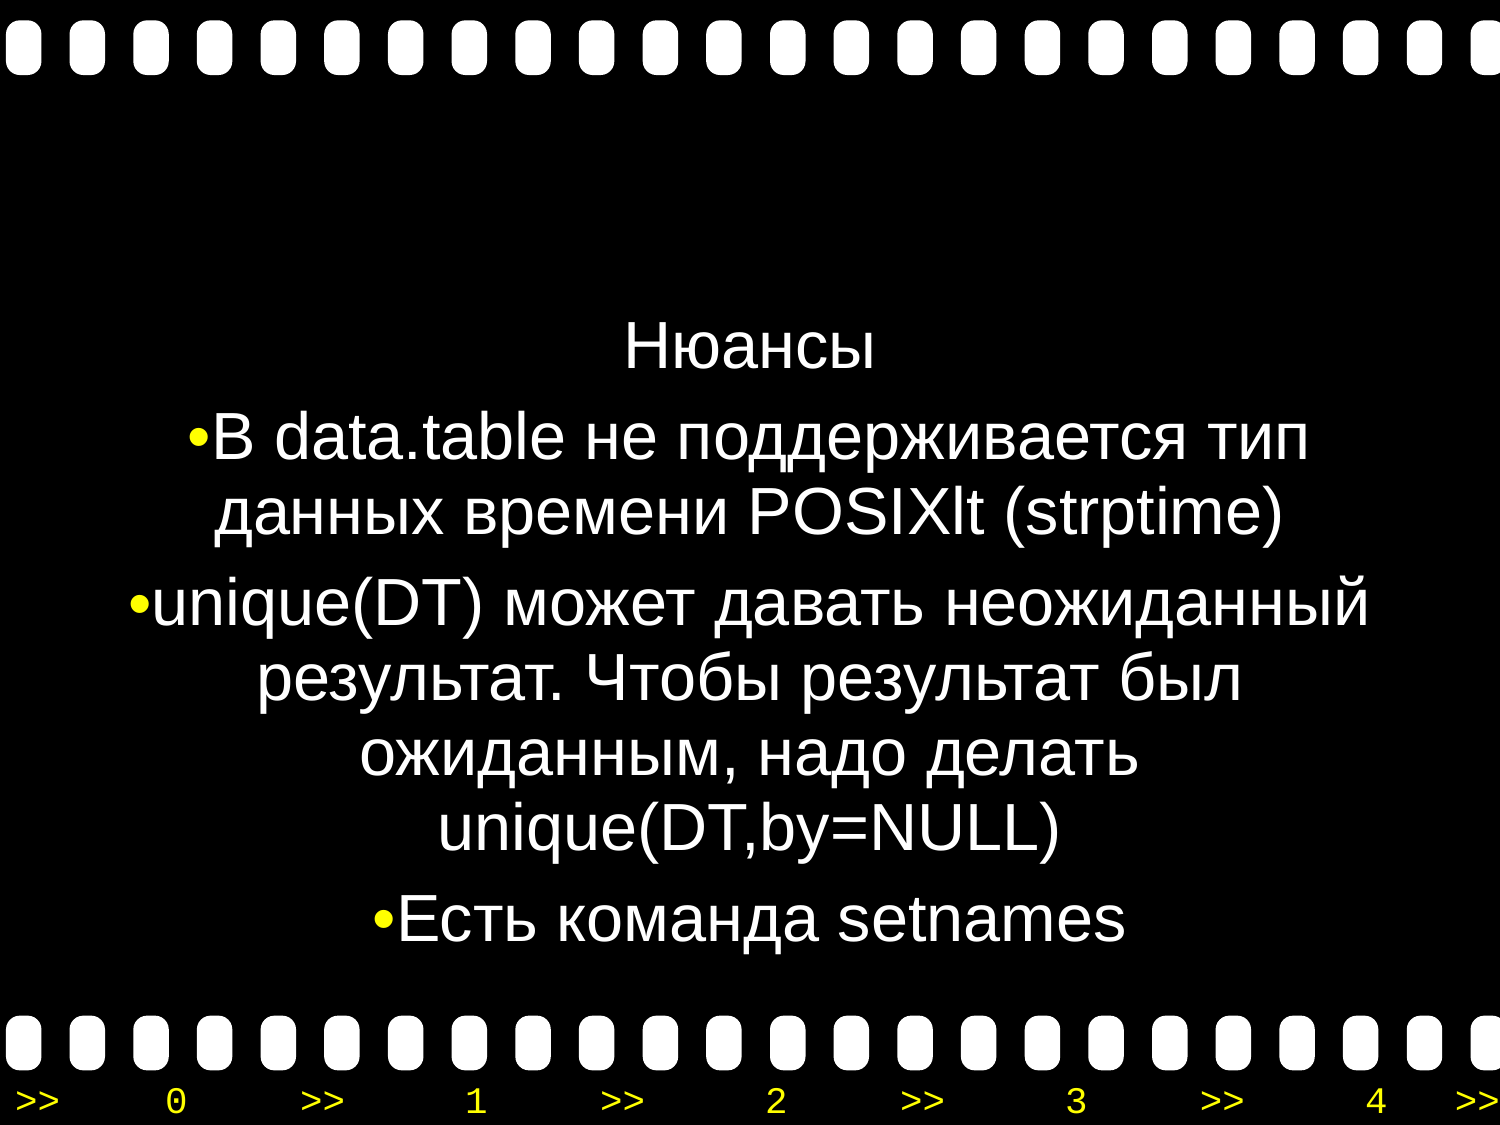

# Нюансы
В data.table не поддерживается тип данных времени POSIXlt (strptime)
unique(DT) может давать неожиданный результат. Чтобы результат был ожиданным, надо делать unique(DT,by=NULL)
Есть команда setnames